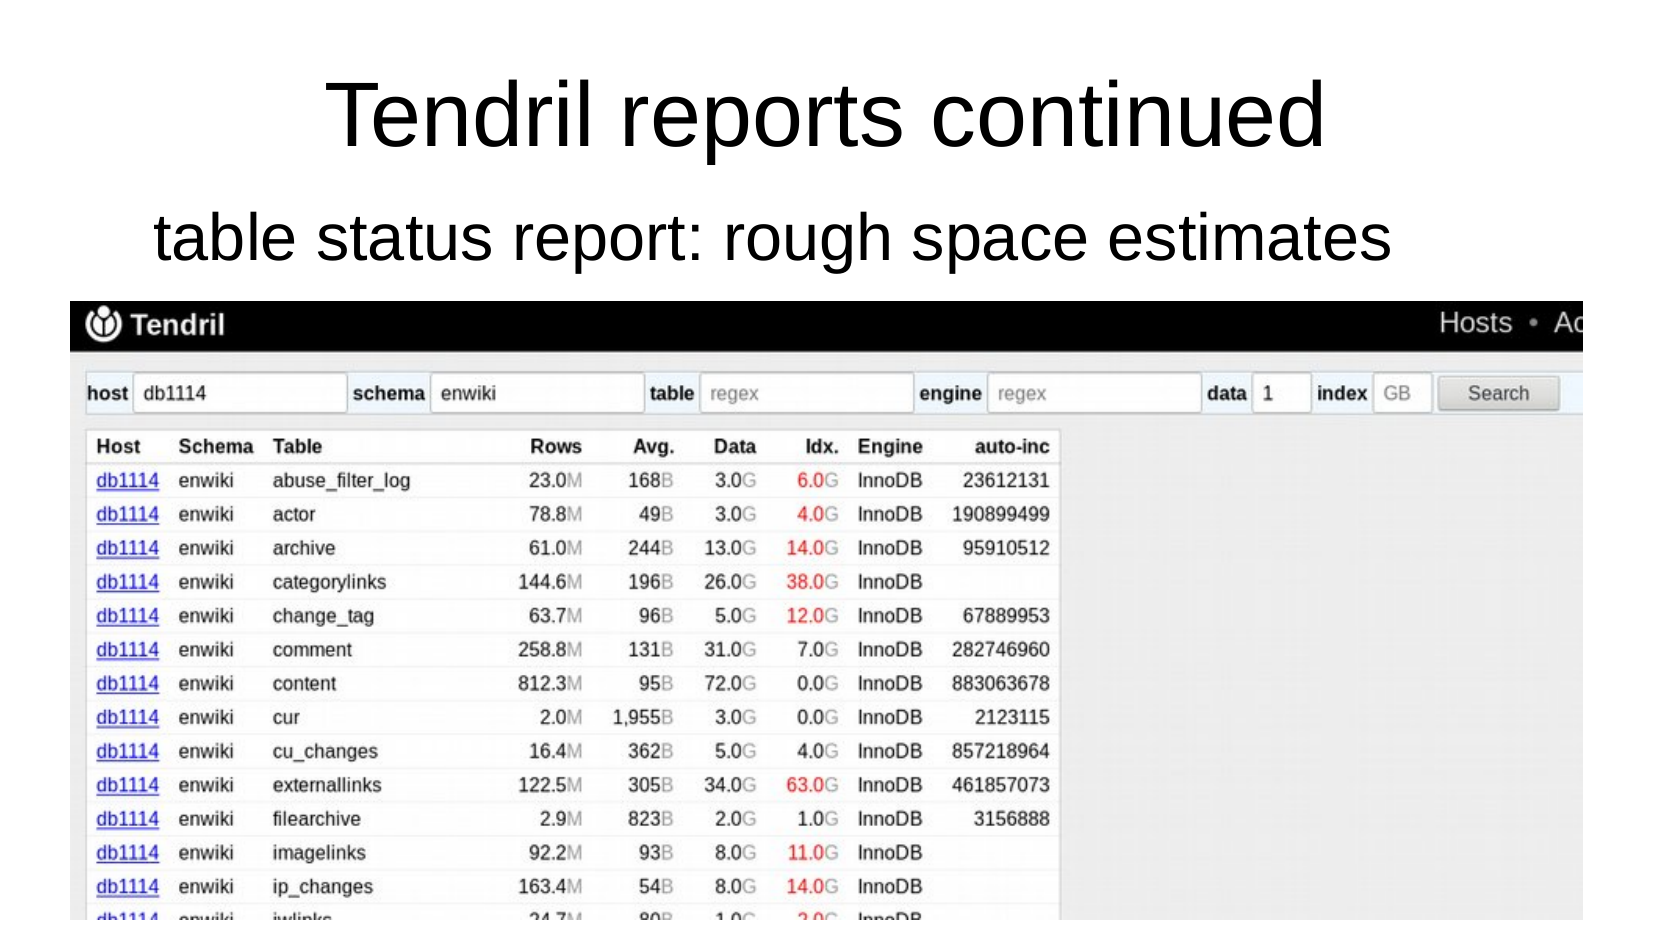

# Tendril reports continued
table status report: rough space estimates